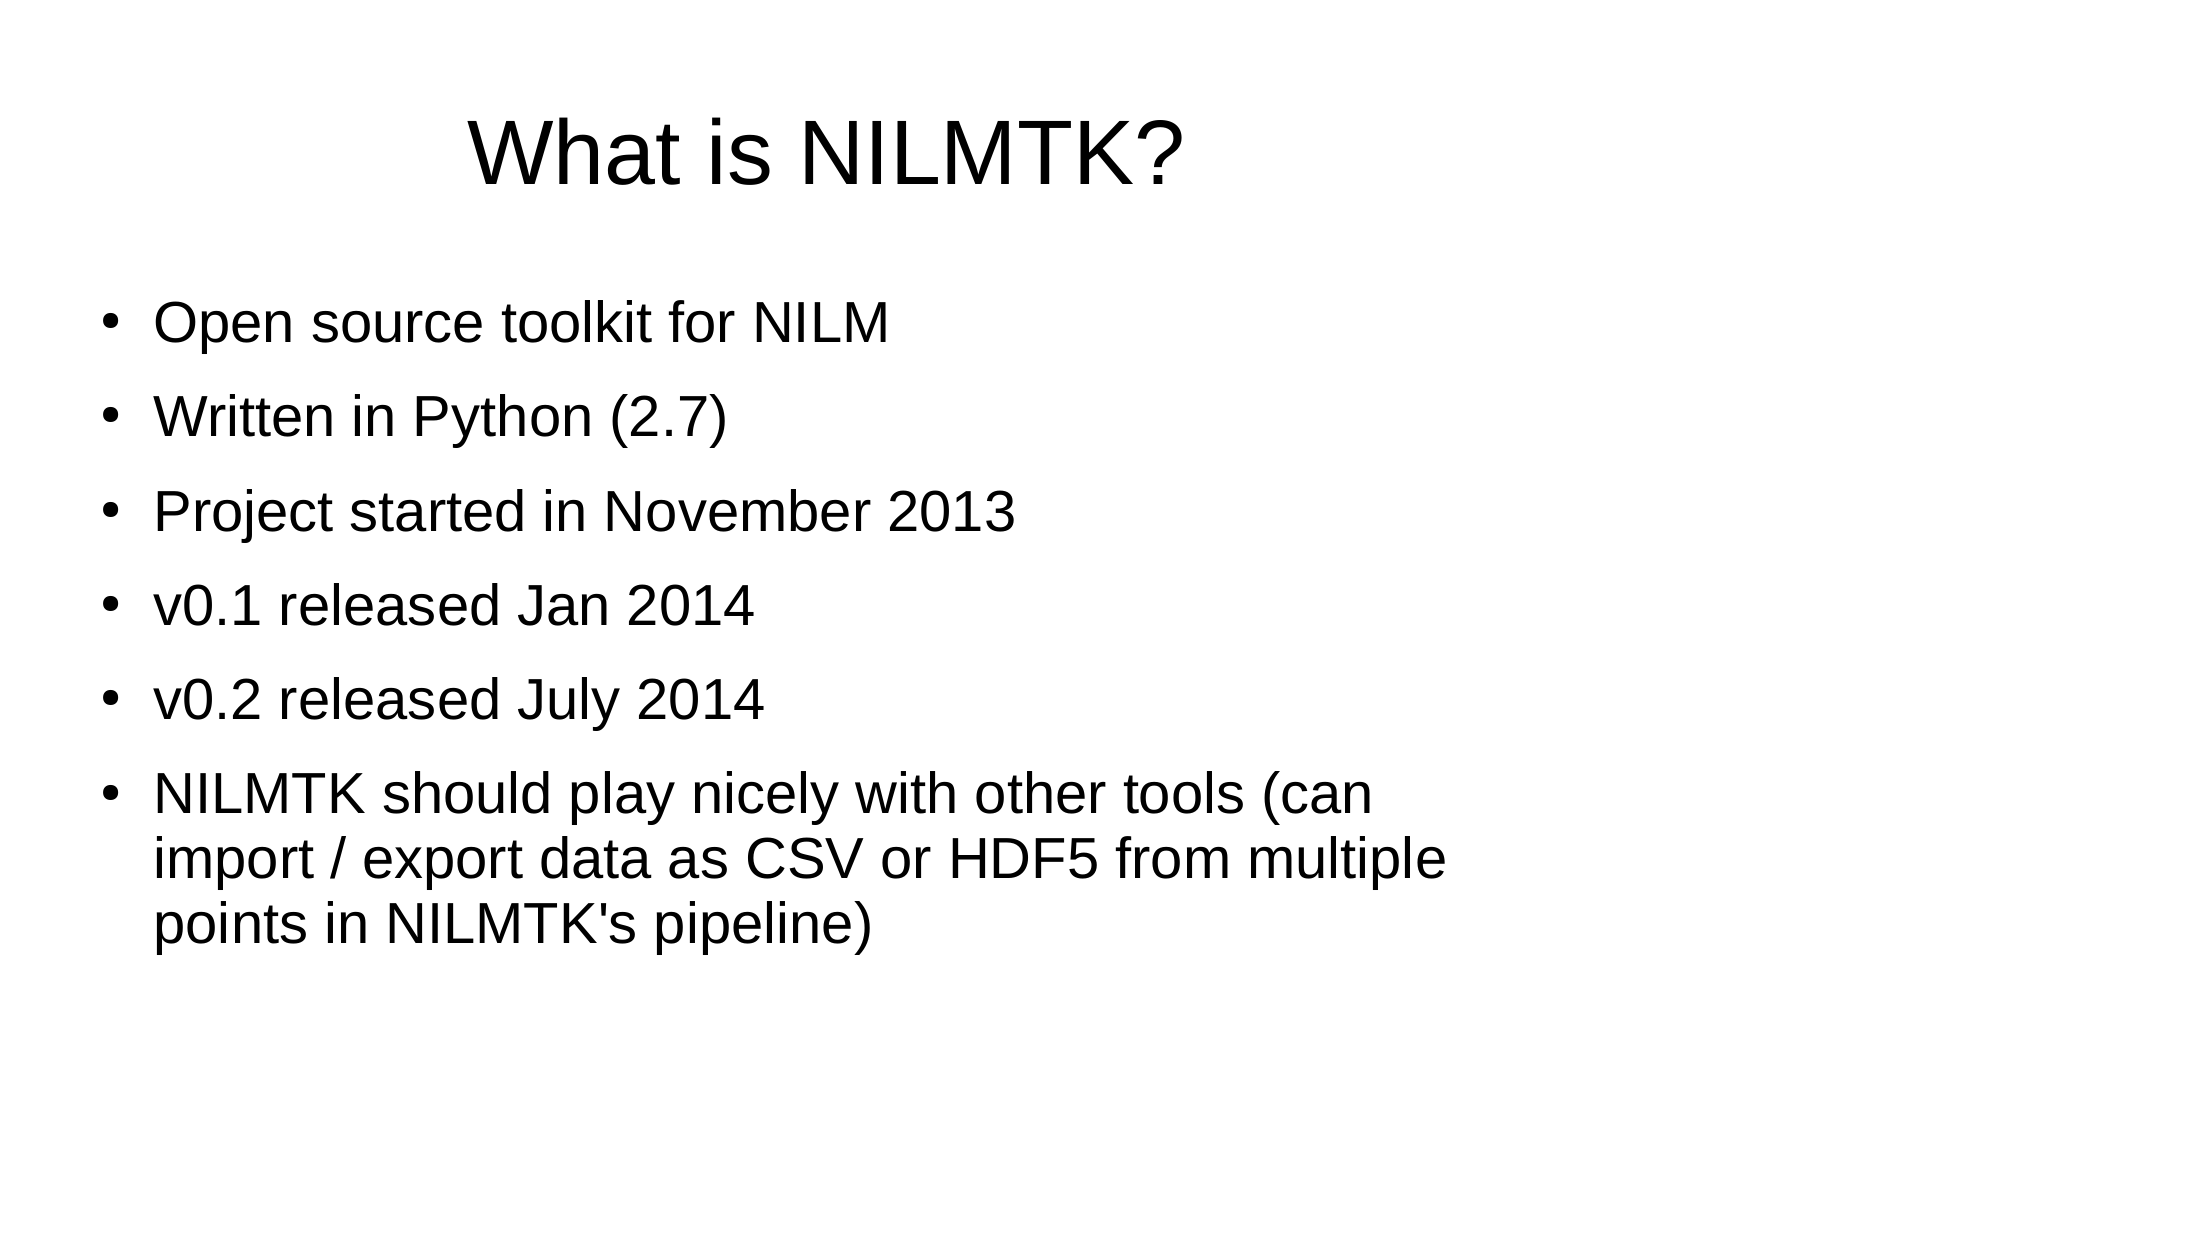

# What is NILMTK?
Open source toolkit for NILM
Written in Python (2.7)
Project started in November 2013
v0.1 released Jan 2014
v0.2 released July 2014
NILMTK should play nicely with other tools (can import / export data as CSV or HDF5 from multiple points in NILMTK's pipeline)